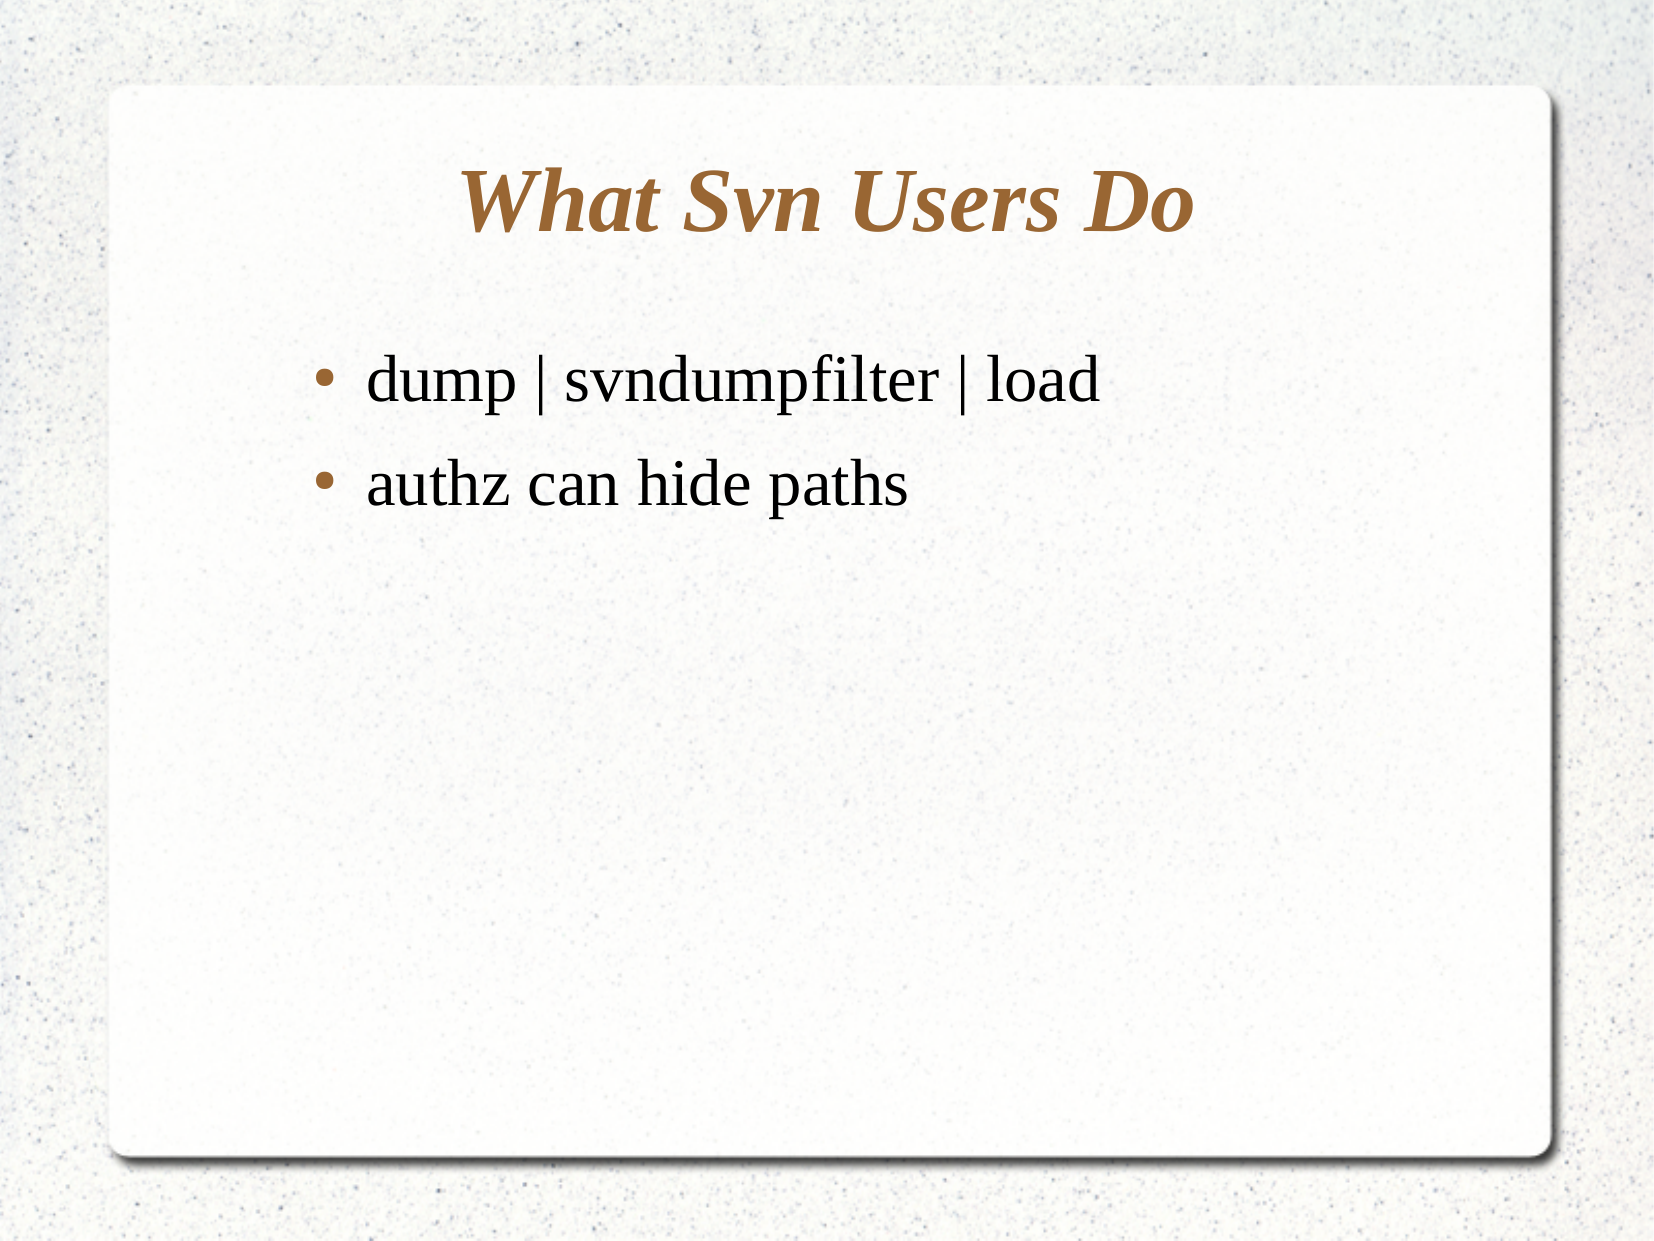

# What Svn Users Do
dump | svndumpfilter | load
authz can hide paths